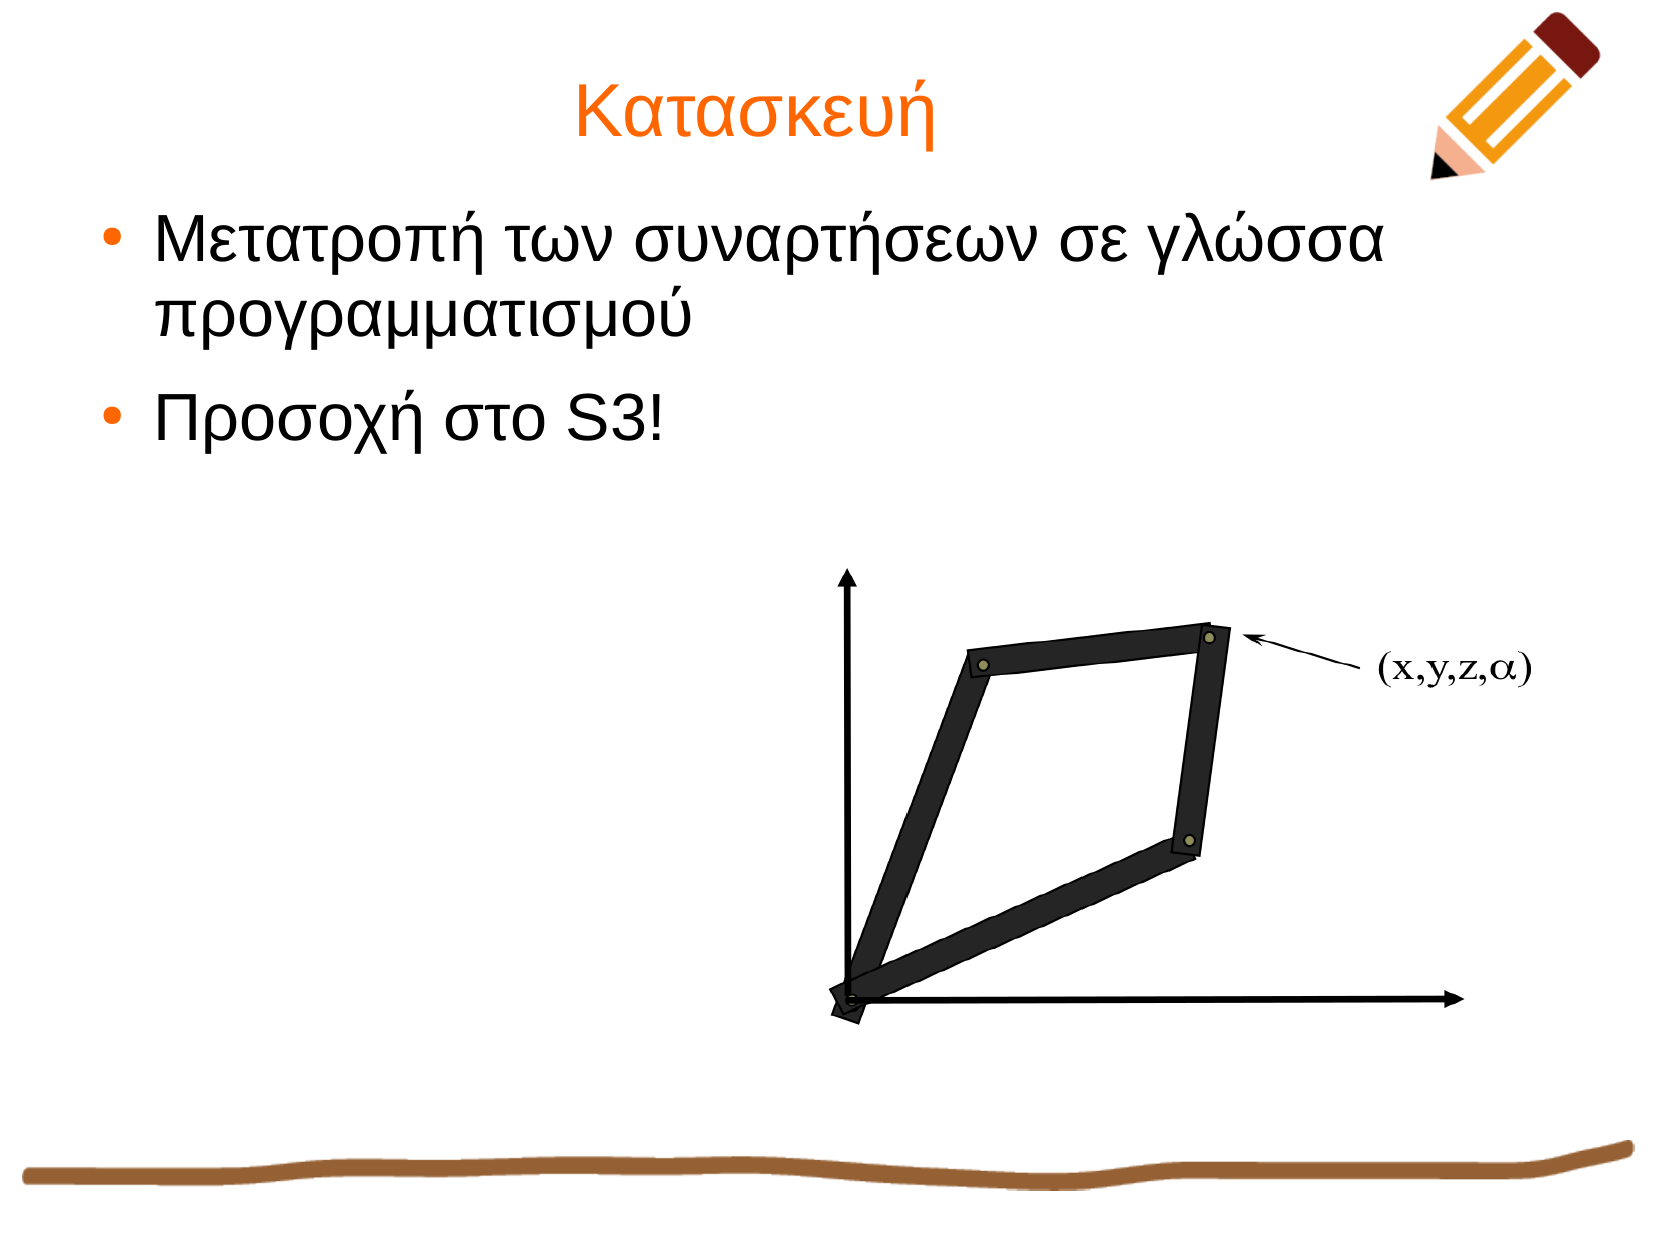

# Κατασκευή
Μετατροπή των συναρτήσεων σε γλώσσα προγραμματισμού
Προσοχή στο S3!